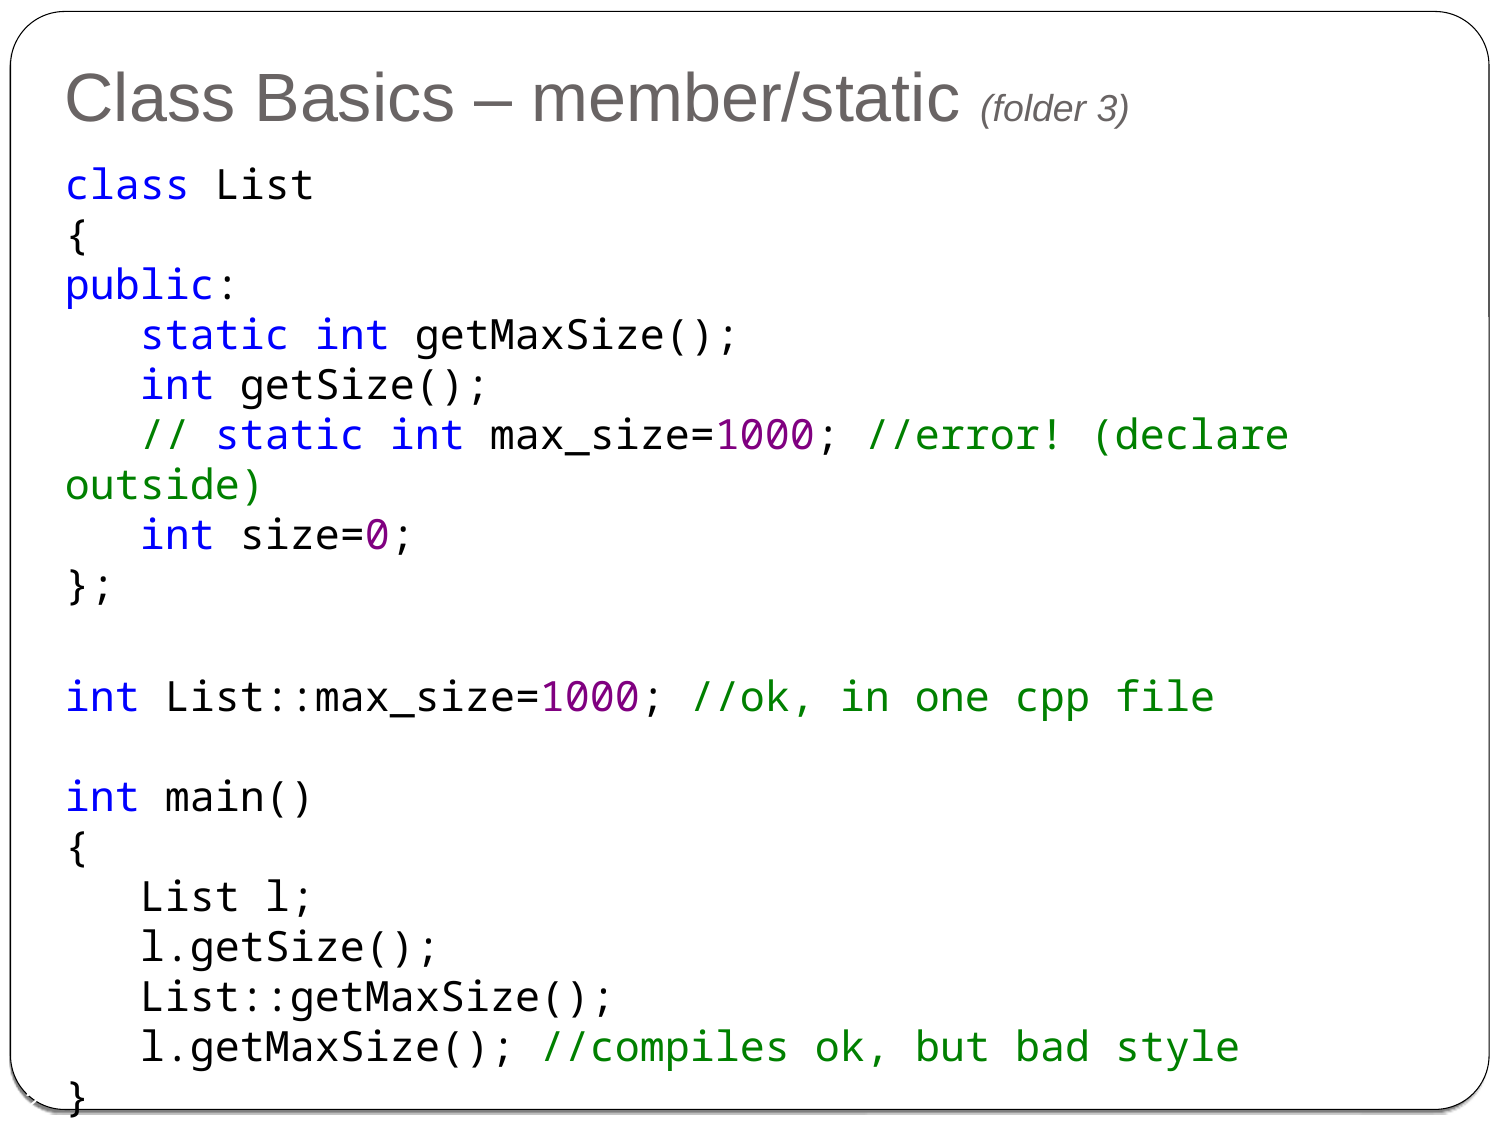

# Class Basics – member/static (folder 3)
class List
{
public:
   static int getMaxSize();
   int getSize();
   // static int max_size=1000; //error! (declare outside)
 int size=0;
};
int List::max_size=1000; //ok, in one cpp file
int main()
{
   List l;
   l.getSize();
   List::getMaxSize();
   l.getMaxSize(); //compiles ok, but bad style
}